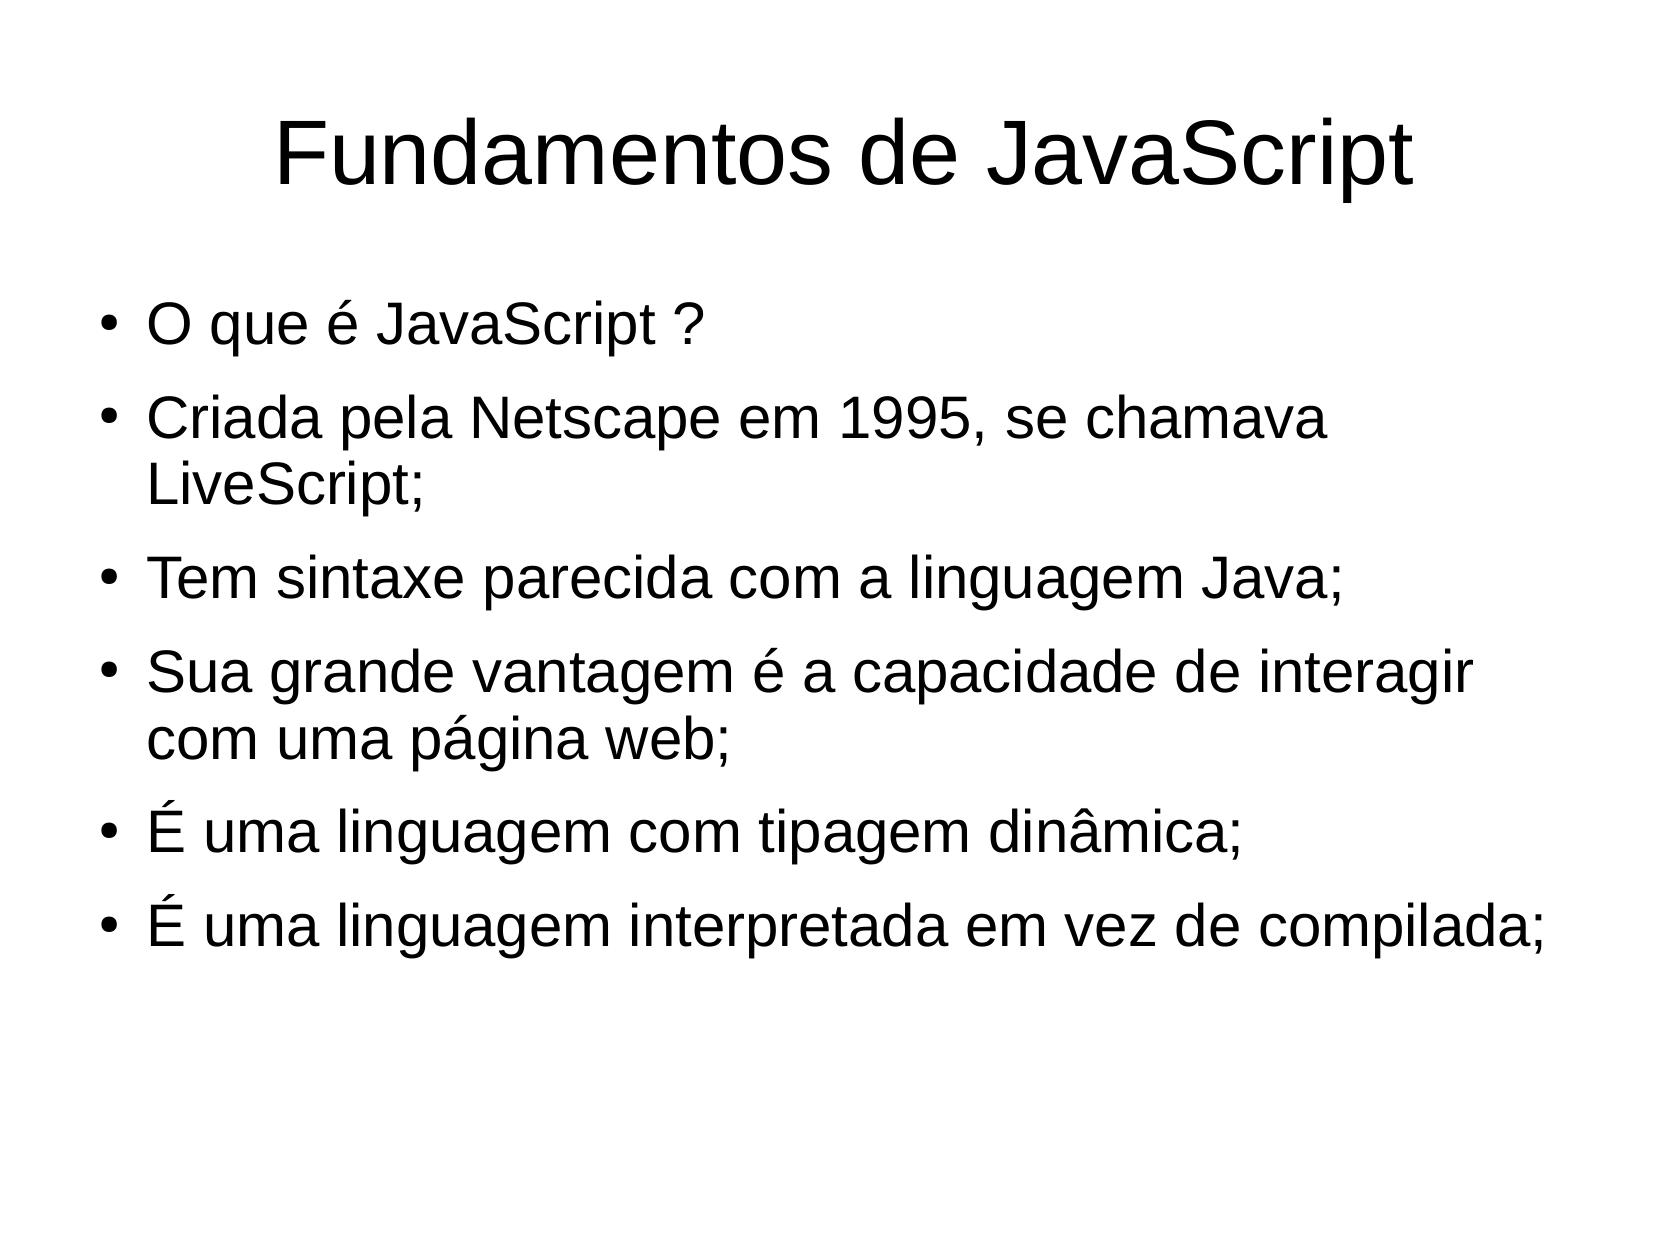

# Fundamentos de JavaScript
O que é JavaScript ?
Criada pela Netscape em 1995, se chamava LiveScript;
Tem sintaxe parecida com a linguagem Java;
Sua grande vantagem é a capacidade de interagir com uma página web;
É uma linguagem com tipagem dinâmica;
É uma linguagem interpretada em vez de compilada;